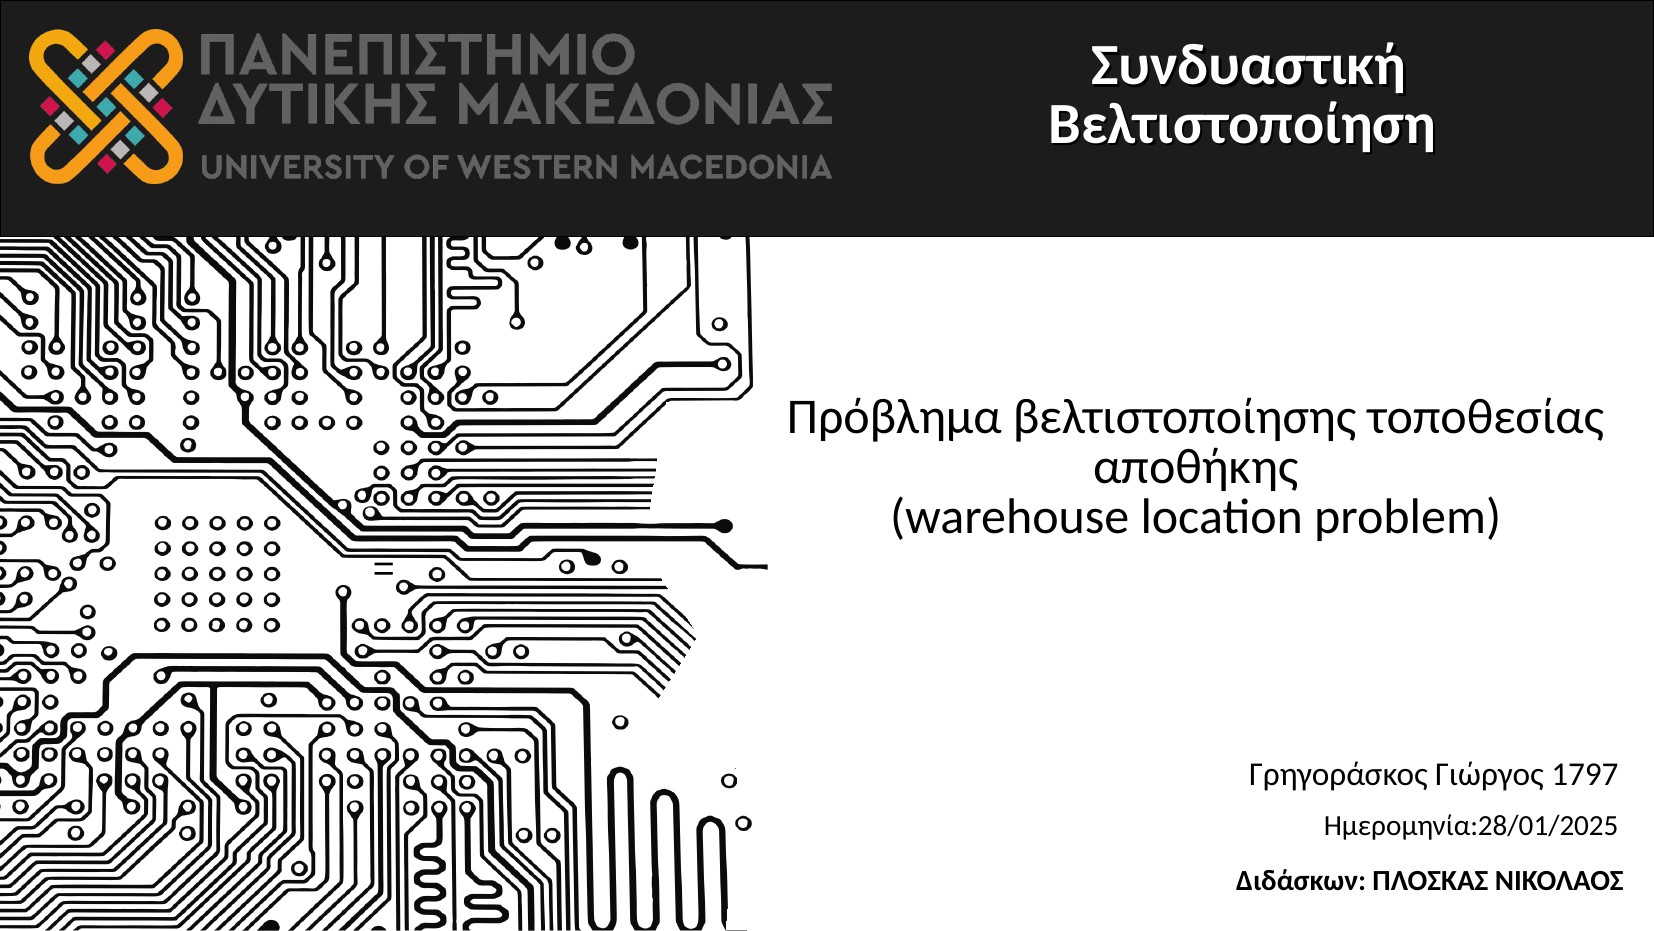

# Συνδυαστική Βελτιστοποίηση
=
Πρόβλημα βελτιστοποίησης τοποθεσίας αποθήκης
(warehouse location problem)
Γρηγοράσκος Γιώργος 1797
Ημερομηνία:28/01/2025
	 	Διδάσκων: ΠΛΟΣΚΑΣ ΝΙΚΟΛΑΟΣ